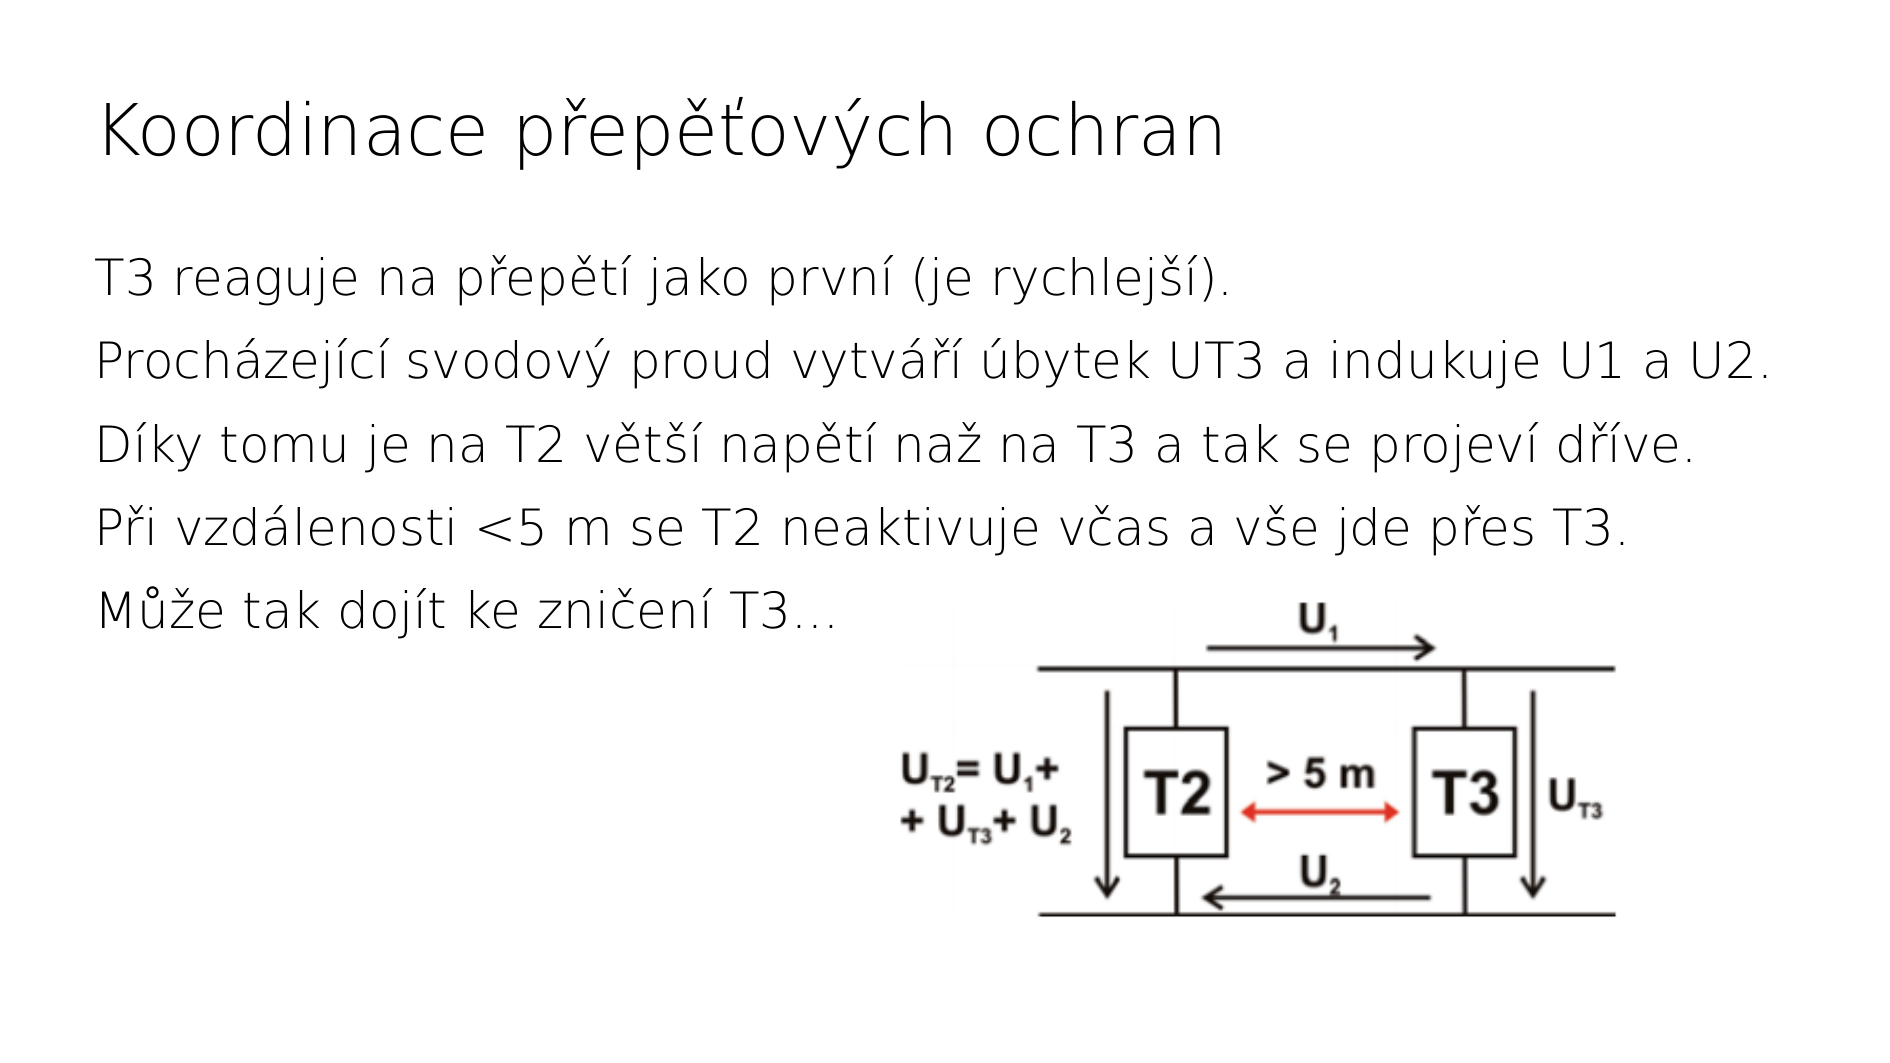

# Koordinace přepěťových ochran
T3 reaguje na přepětí jako první (je rychlejší).
Procházející svodový proud vytváří úbytek UT3 a indukuje U1 a U2.
Díky tomu je na T2 větší napětí naž na T3 a tak se projeví dříve.
Při vzdálenosti <5 m se T2 neaktivuje včas a vše jde přes T3.
Může tak dojít ke zničení T3...